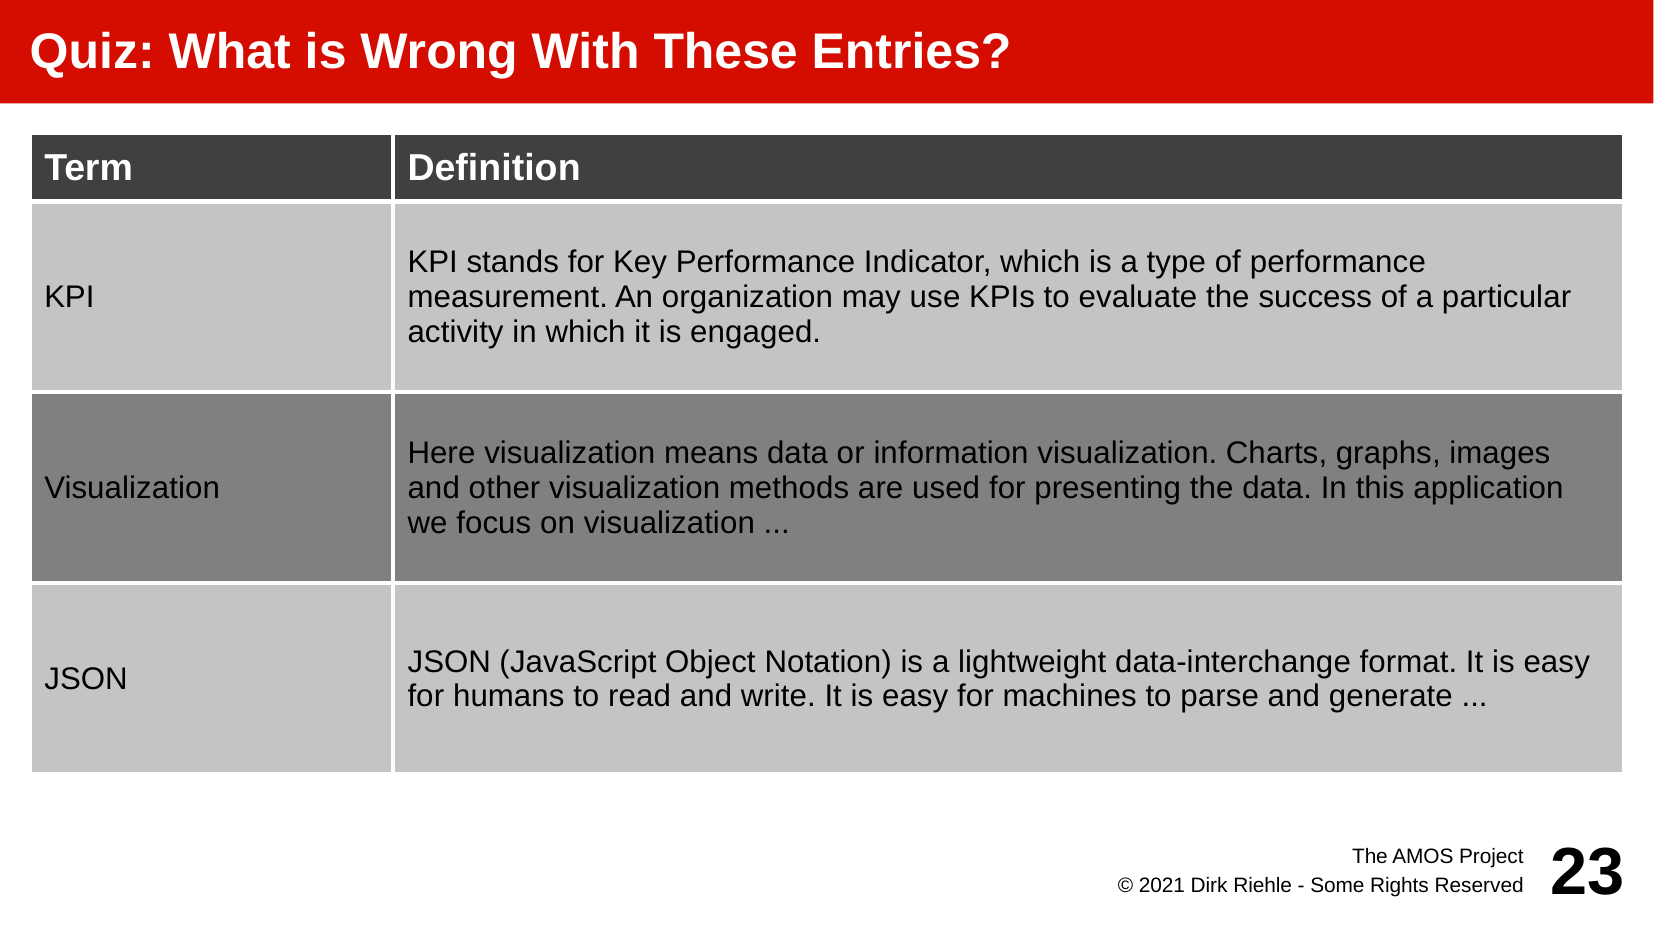

# Quiz: What is Wrong With These Entries?
| Term | Definition |
| --- | --- |
| KPI | KPI stands for Key Performance Indicator, which is a type of performance measurement. An organization may use KPIs to evaluate the success of a particular activity in which it is engaged. |
| Visualization | Here visualization means data or information visualization. Charts, graphs, images and other visualization methods are used for presenting the data. In this application we focus on visualization ... |
| JSON | JSON (JavaScript Object Notation) is a lightweight data-interchange format. It is easy for humans to read and write. It is easy for machines to parse and generate ... |
The AMOS Project
23
© 2021 Dirk Riehle - Some Rights Reserved